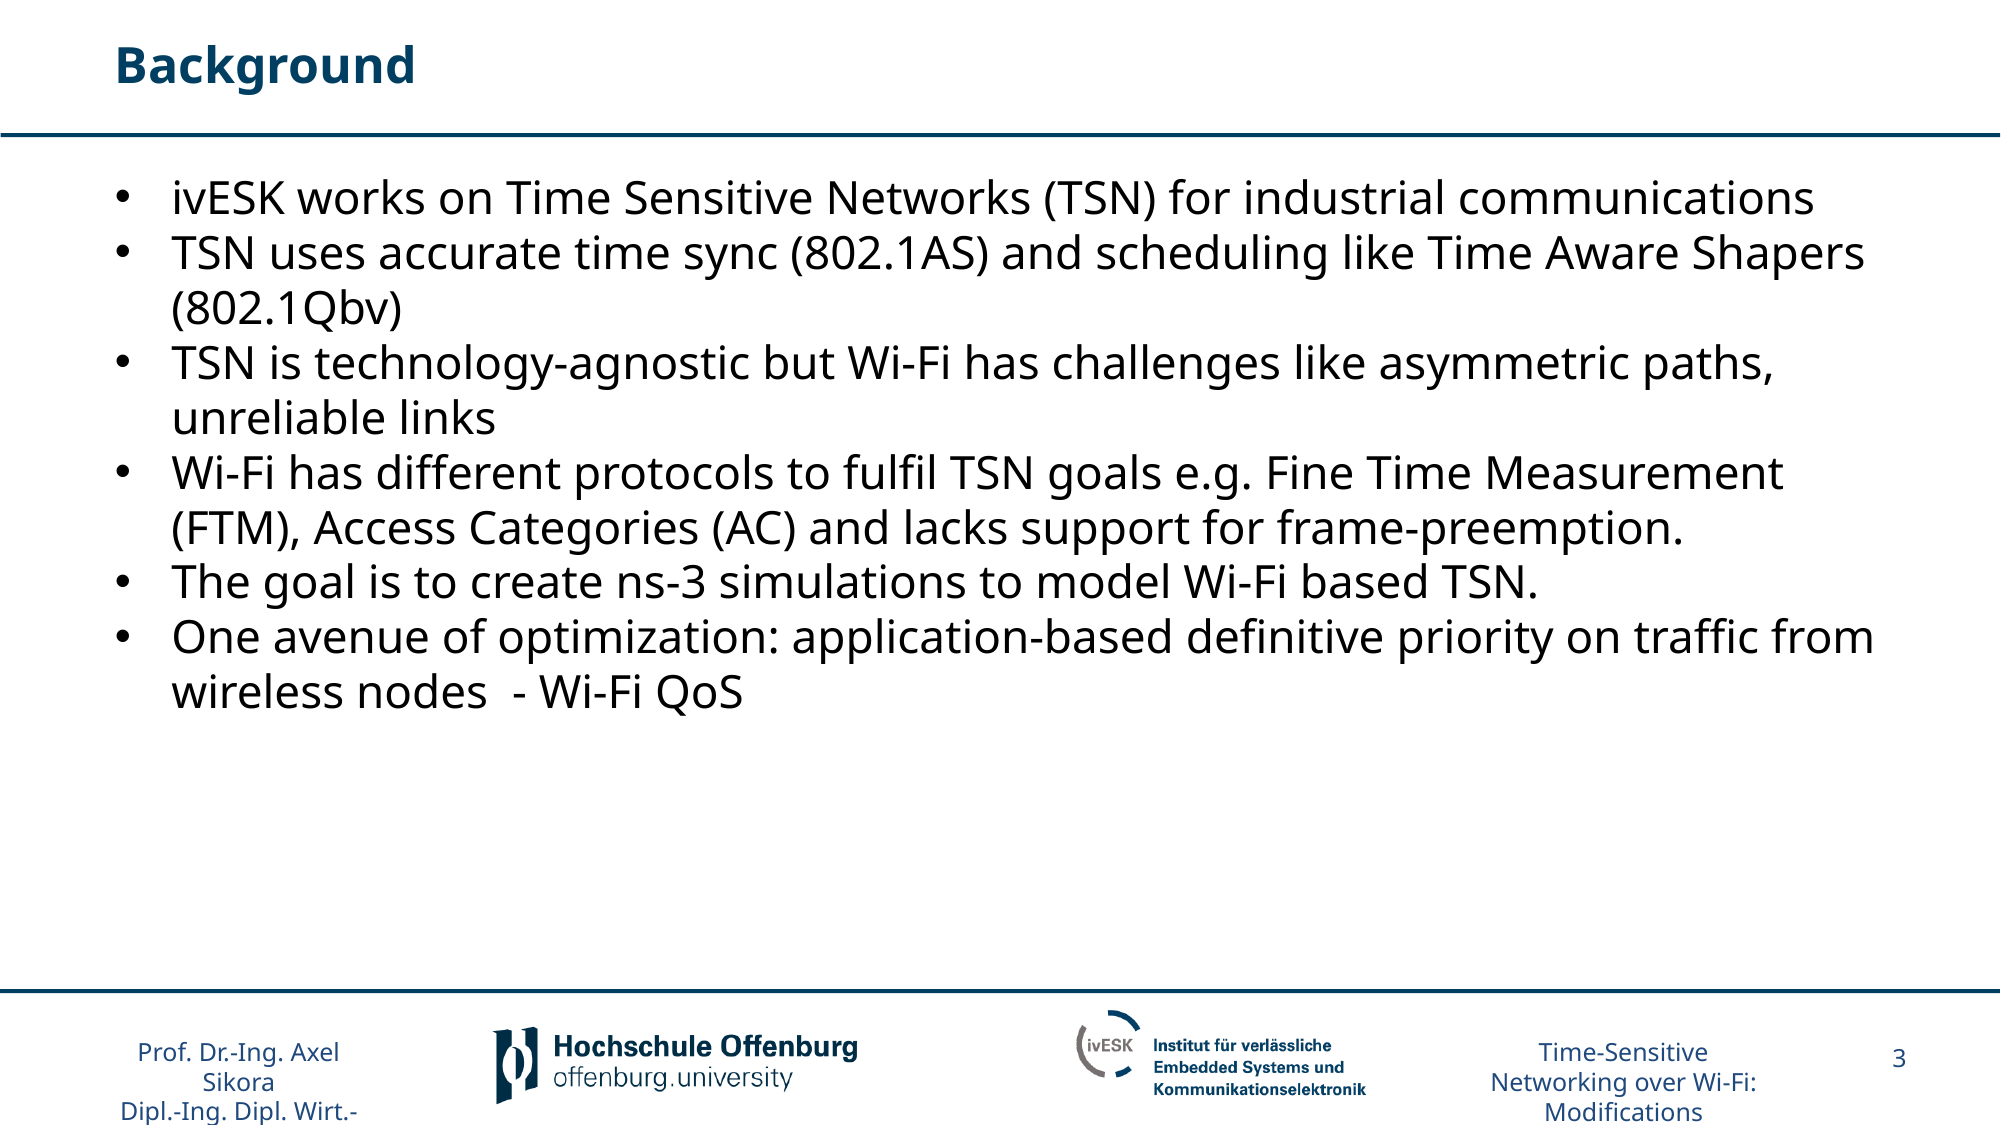

Background
# ivESK works on Time Sensitive Networks (TSN) for industrial communications
TSN uses accurate time sync (802.1AS) and scheduling like Time Aware Shapers (802.1Qbv)
TSN is technology-agnostic but Wi-Fi has challenges like asymmetric paths, unreliable links
Wi-Fi has different protocols to fulfil TSN goals e.g. Fine Time Measurement (FTM), Access Categories (AC) and lacks support for frame-preemption.
The goal is to create ns-3 simulations to model Wi-Fi based TSN.
One avenue of optimization: application-based definitive priority on traffic from wireless nodes - Wi-Fi QoS